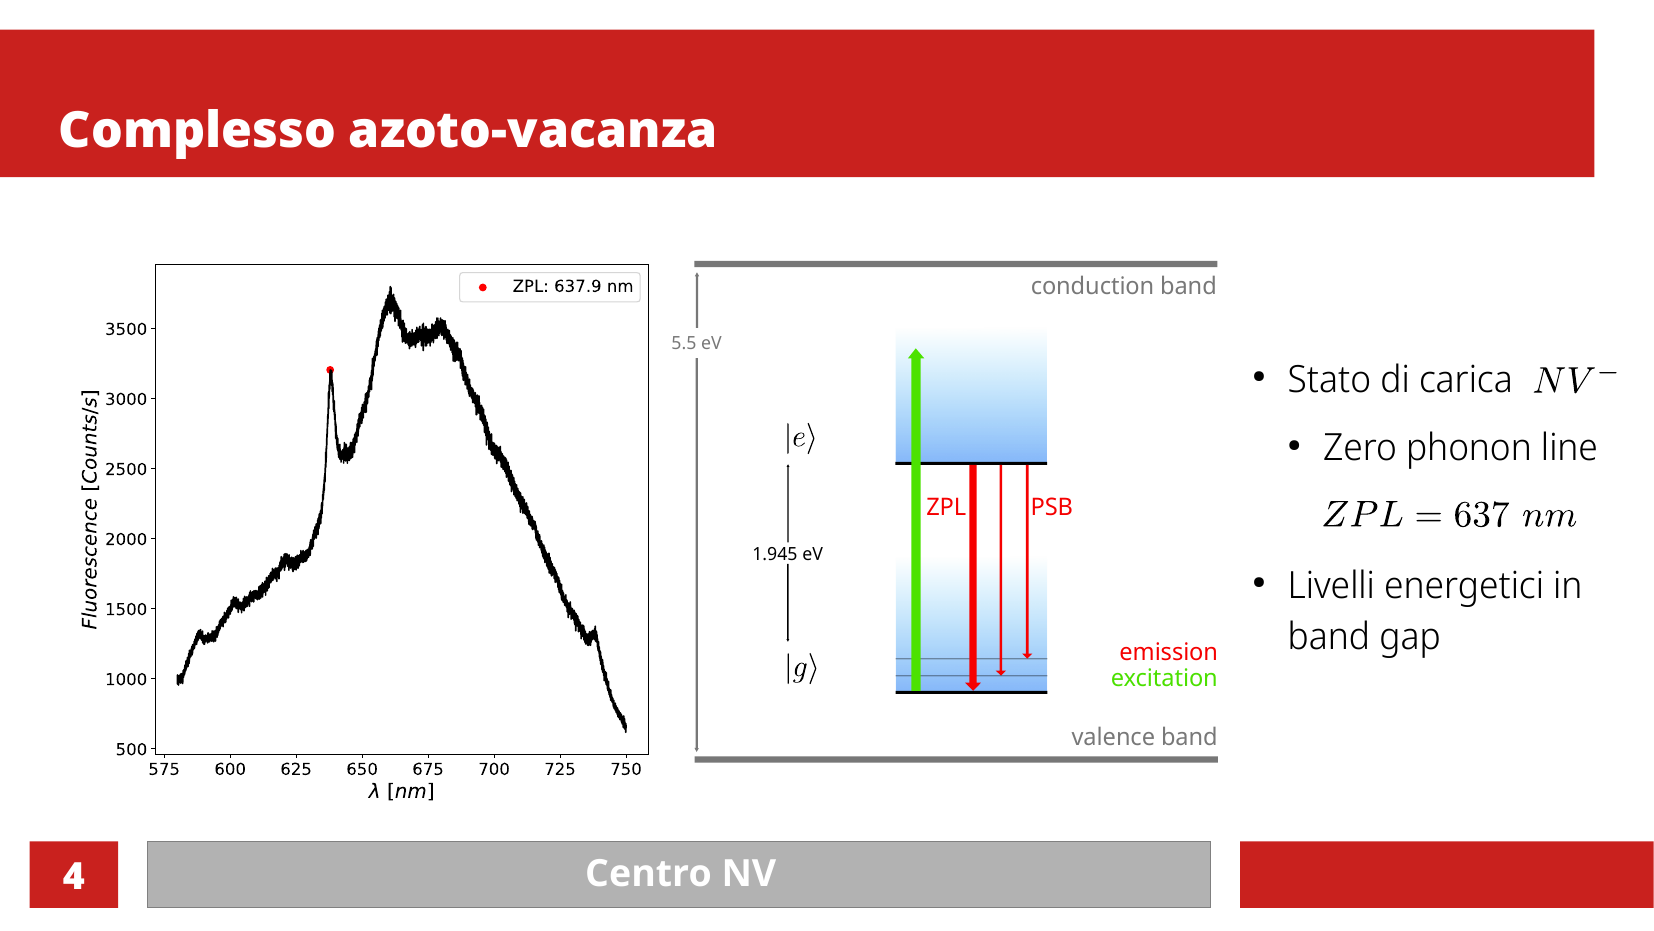

# Complesso azoto-vacanza
Stato di carica
Zero phonon line
Livelli energetici in band gap
Centro NV
4